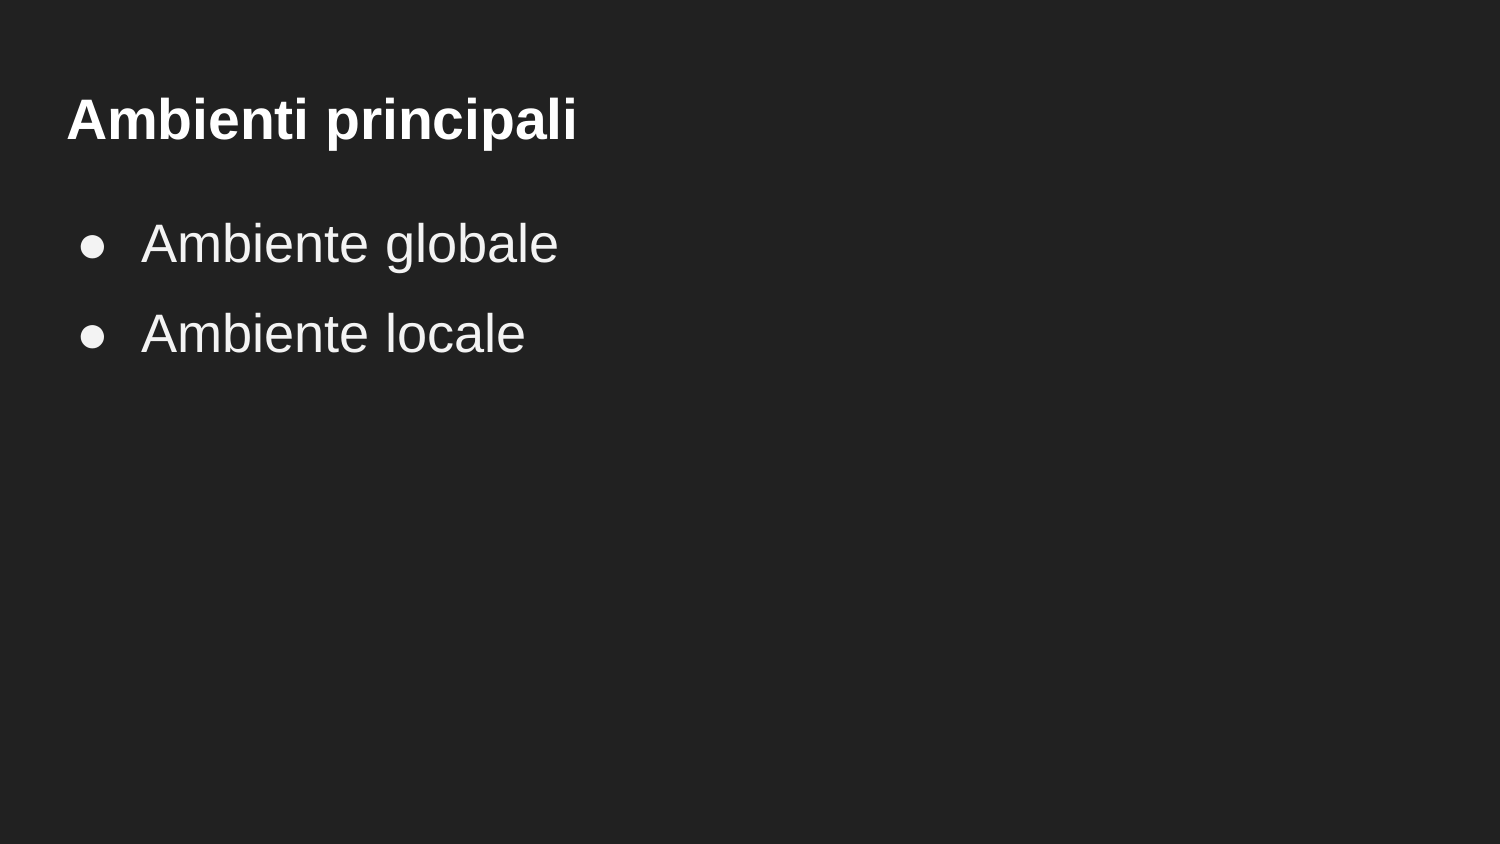

# Ambienti principali
Ambiente globale
Ambiente locale